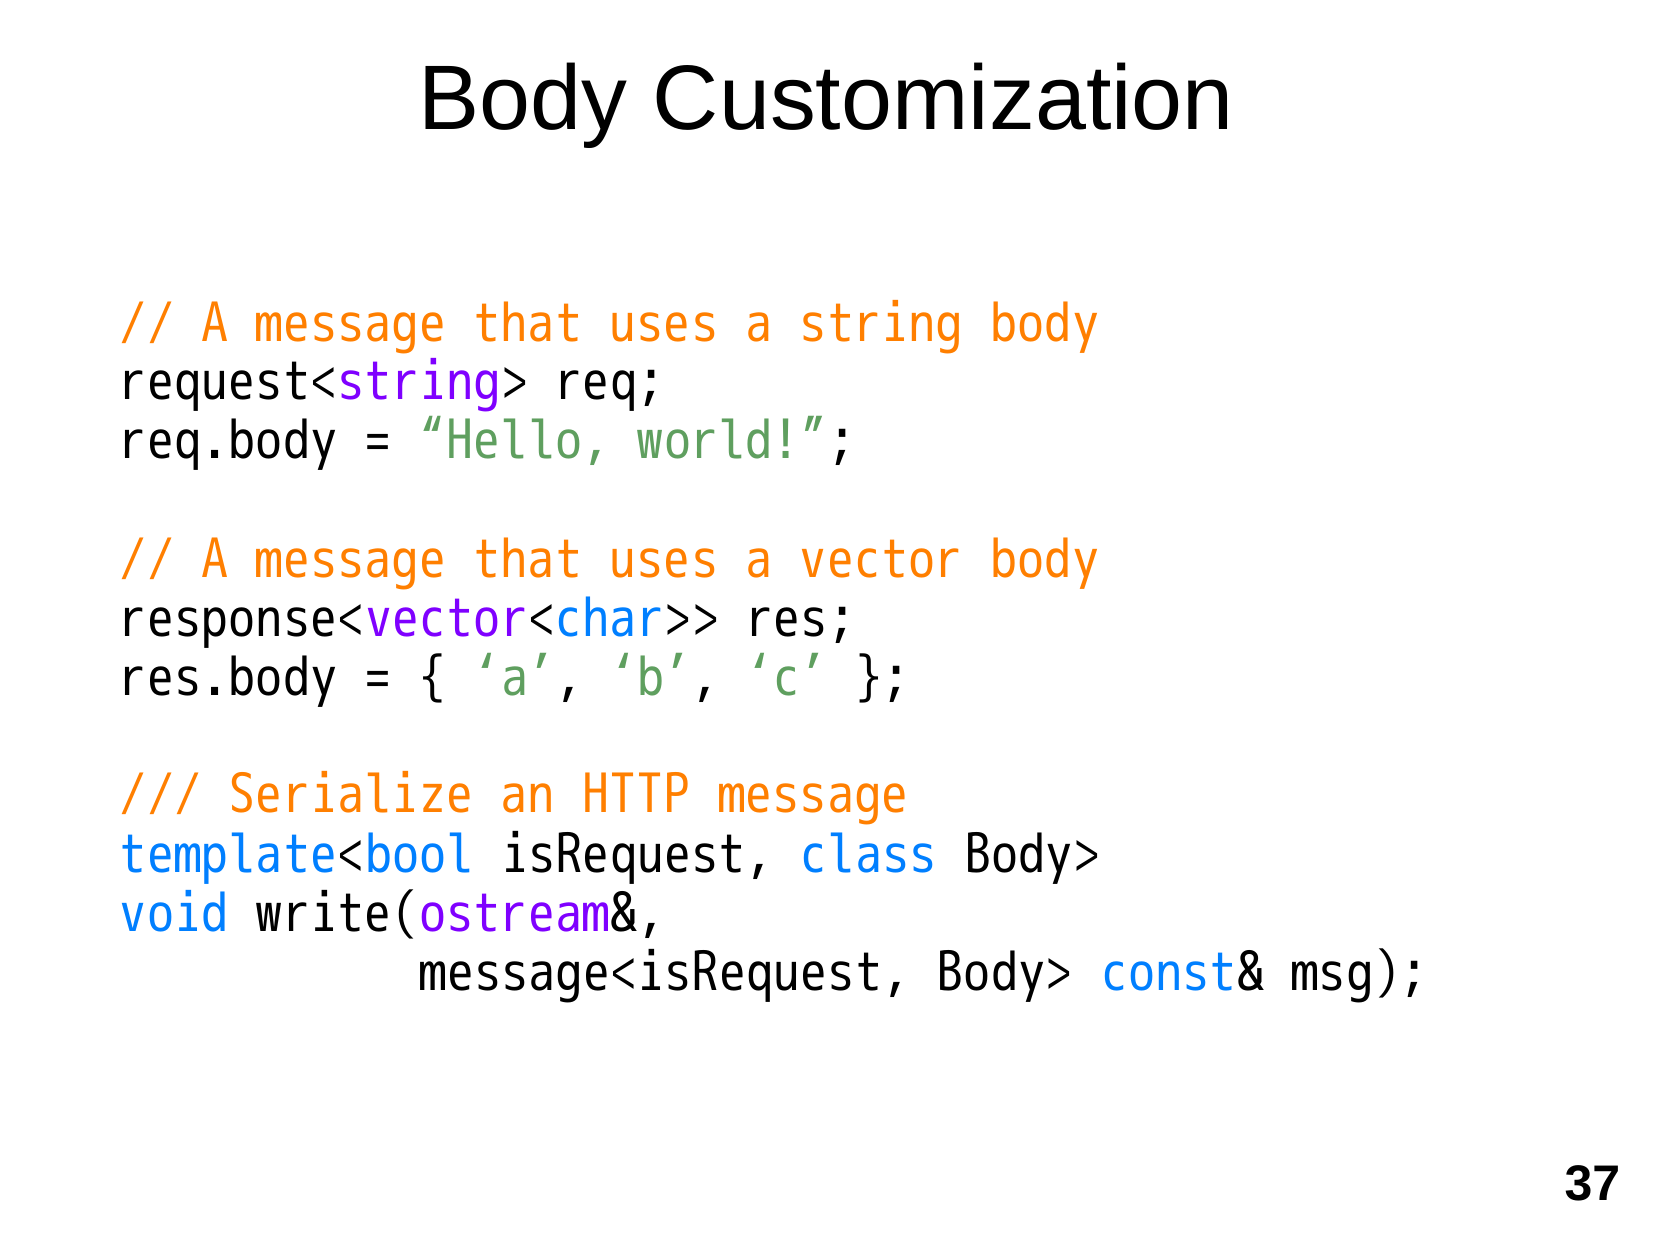

# Body Customization
// A message that uses a string body
request<string> req;
req.body = “Hello, world!”;
// A message that uses a vector body
response<vector<char>> res;
res.body = { ‘a’, ‘b’, ‘c’ };
/// Serialize an HTTP message
template<bool isRequest, class Body>
void write(ostream&,
				message<isRequest, Body> const& msg);
37